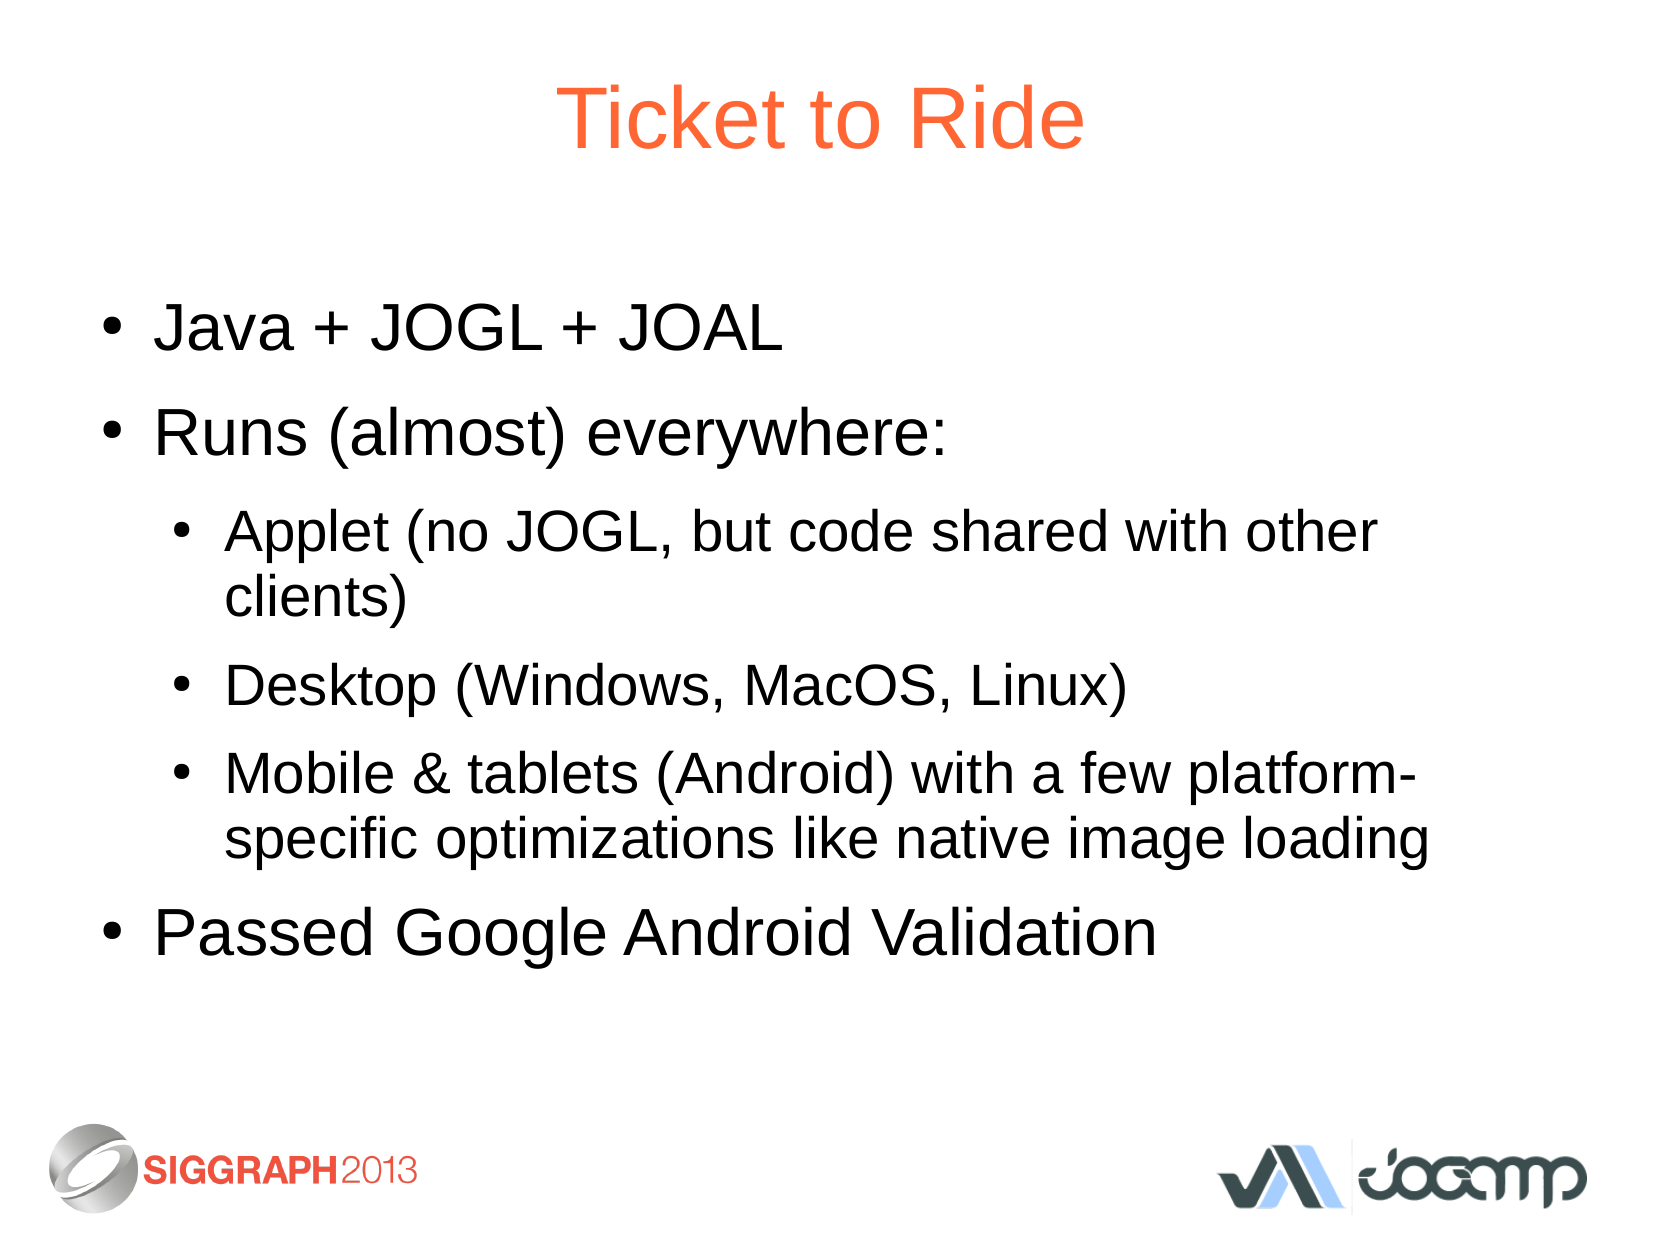

# Ticket to Ride
Java + JOGL + JOAL
Runs (almost) everywhere:
Applet (no JOGL, but code shared with other clients)
Desktop (Windows, MacOS, Linux)
Mobile & tablets (Android) with a few platform-specific optimizations like native image loading
Passed Google Android Validation